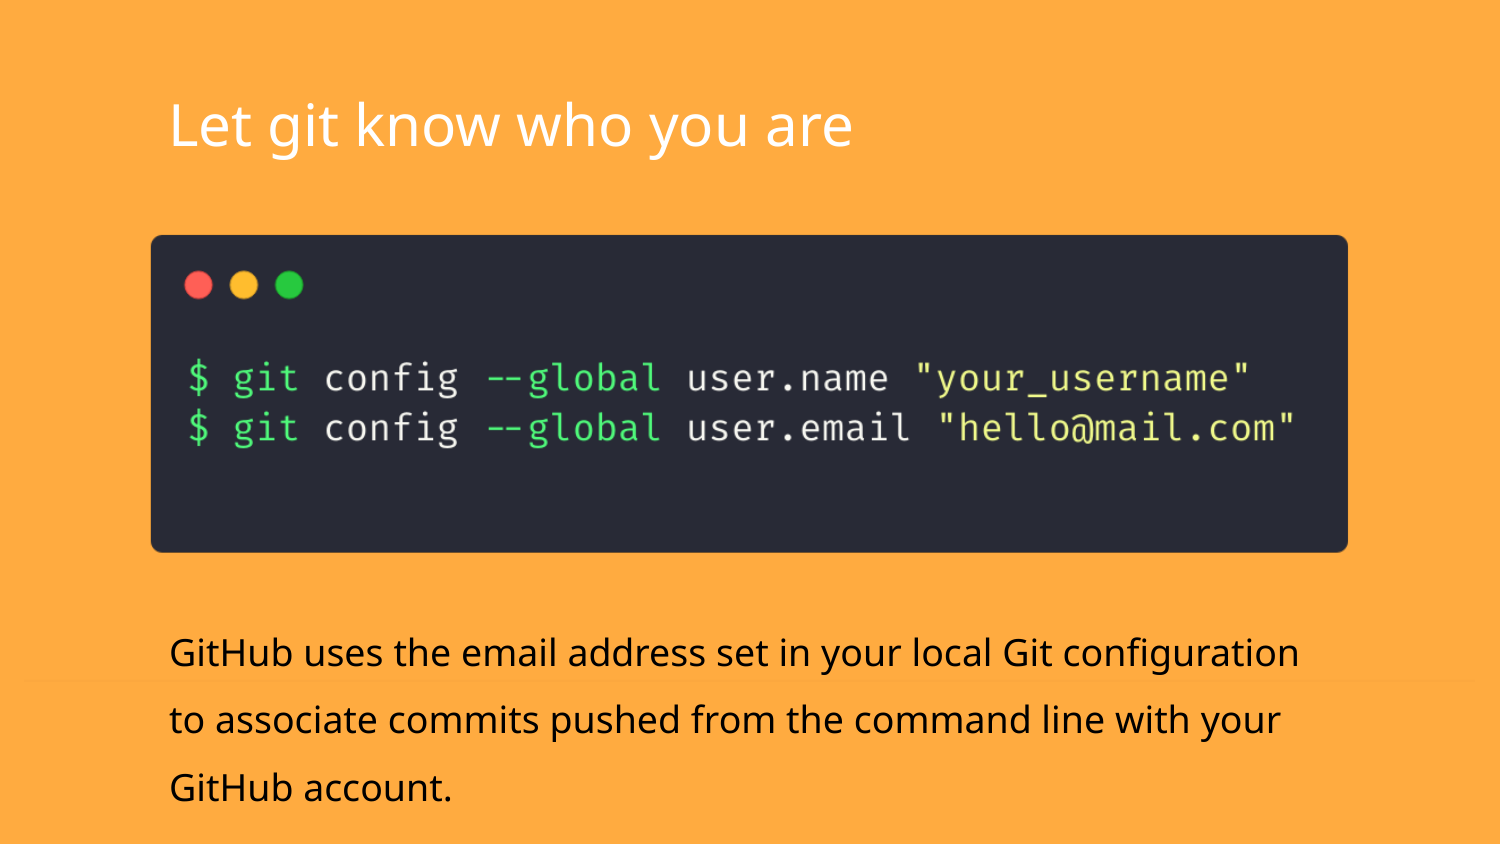

# Let git know who you are
GitHub uses the email address set in your local Git configuration to associate commits pushed from the command line with your GitHub account.